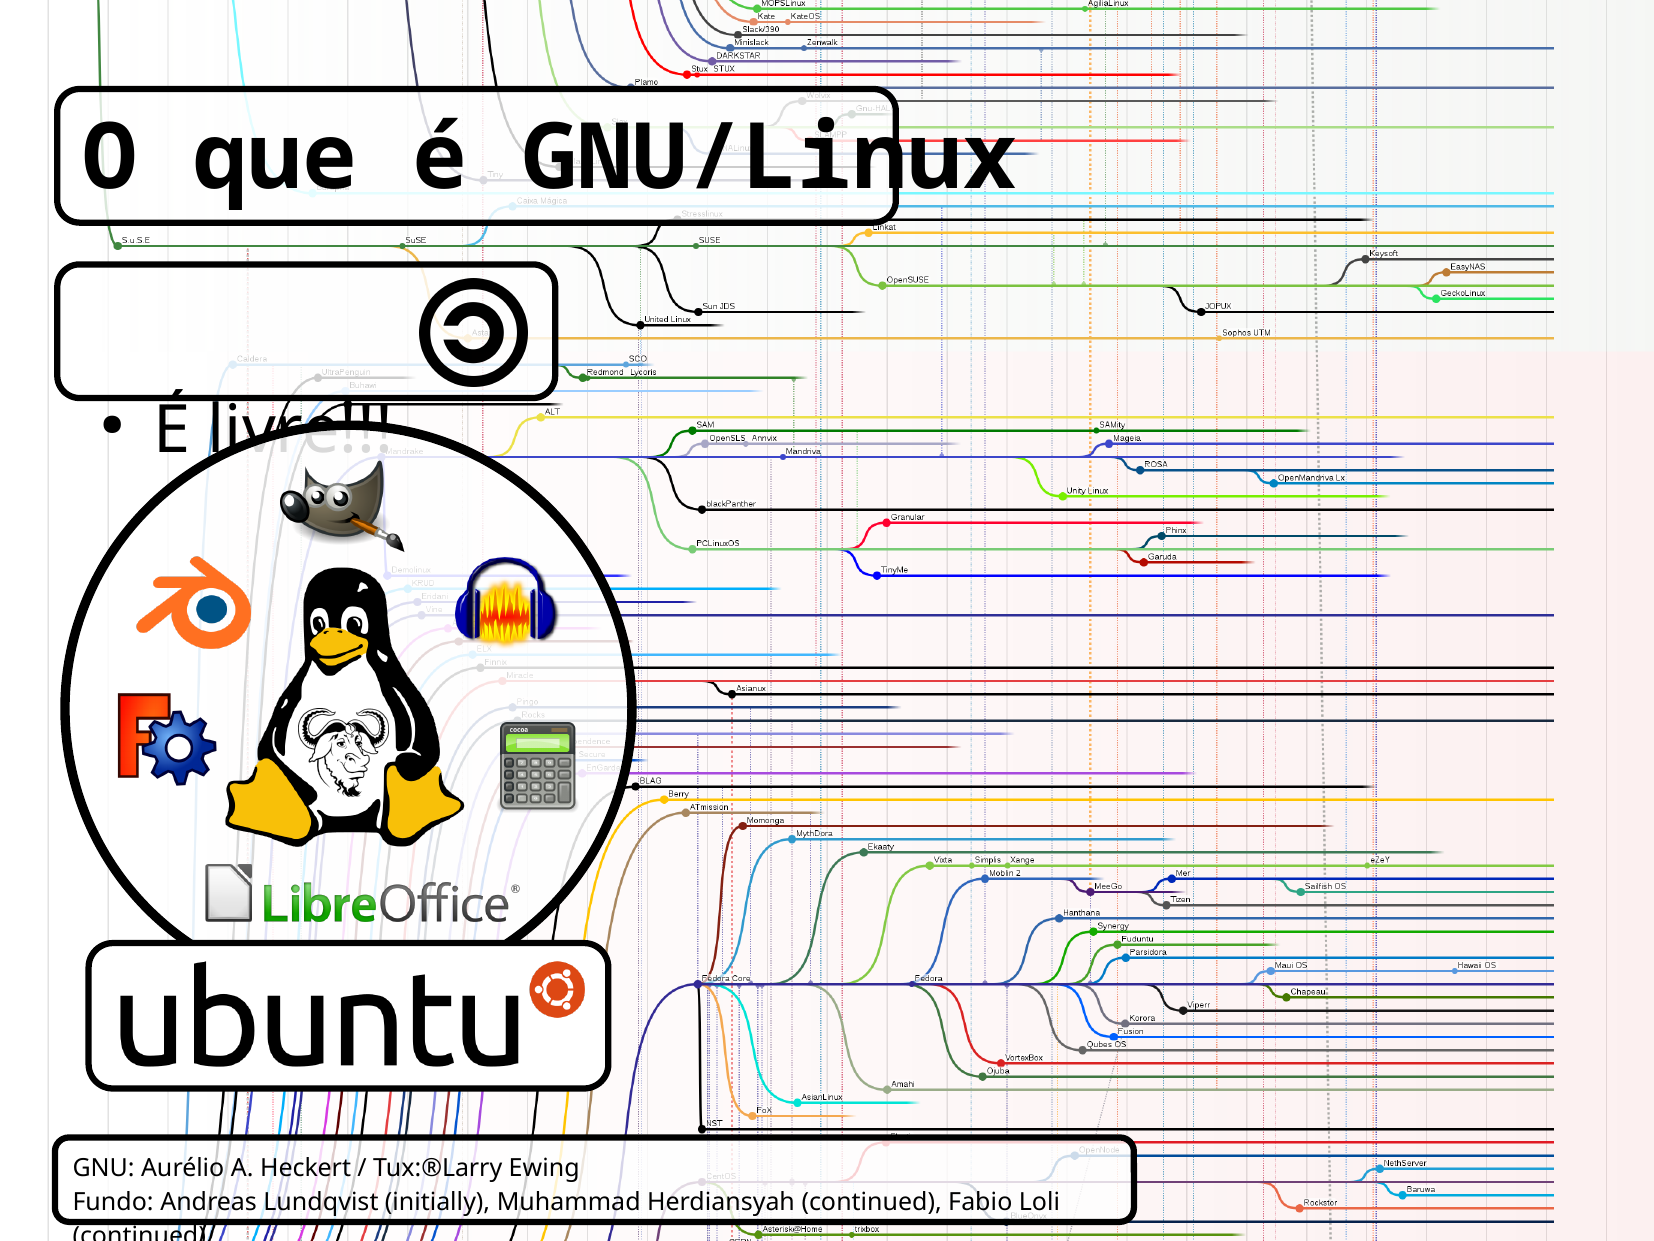

# O que é GNU/Linux
É livre!!!
GNU: Aurélio A. Heckert / Tux:®Larry Ewing
Fundo: Andreas Lundqvist (initially), Muhammad Herdiansyah (continued), Fabio Loli (continued)